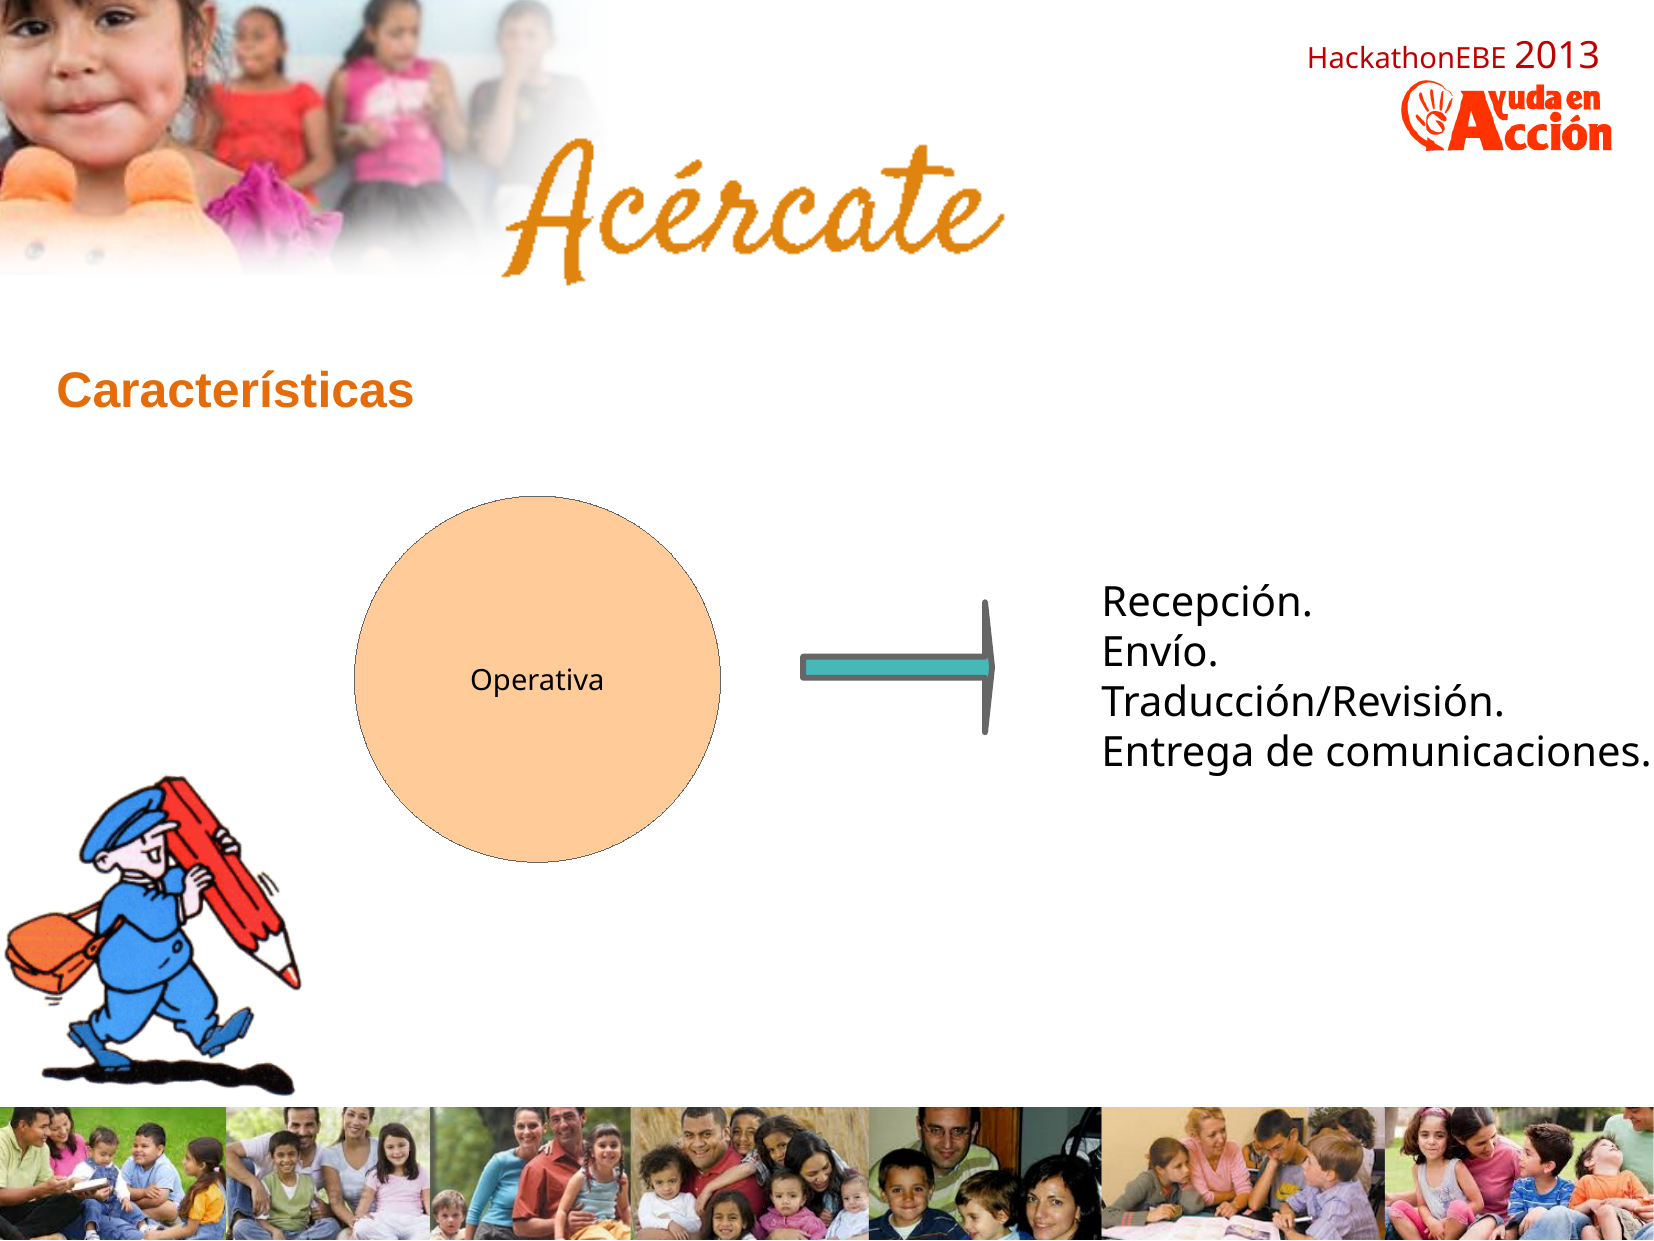

HackathonEBE 2013
Características
Operativa
Recepción.
Envío.
Traducción/Revisión.
Entrega de comunicaciones.